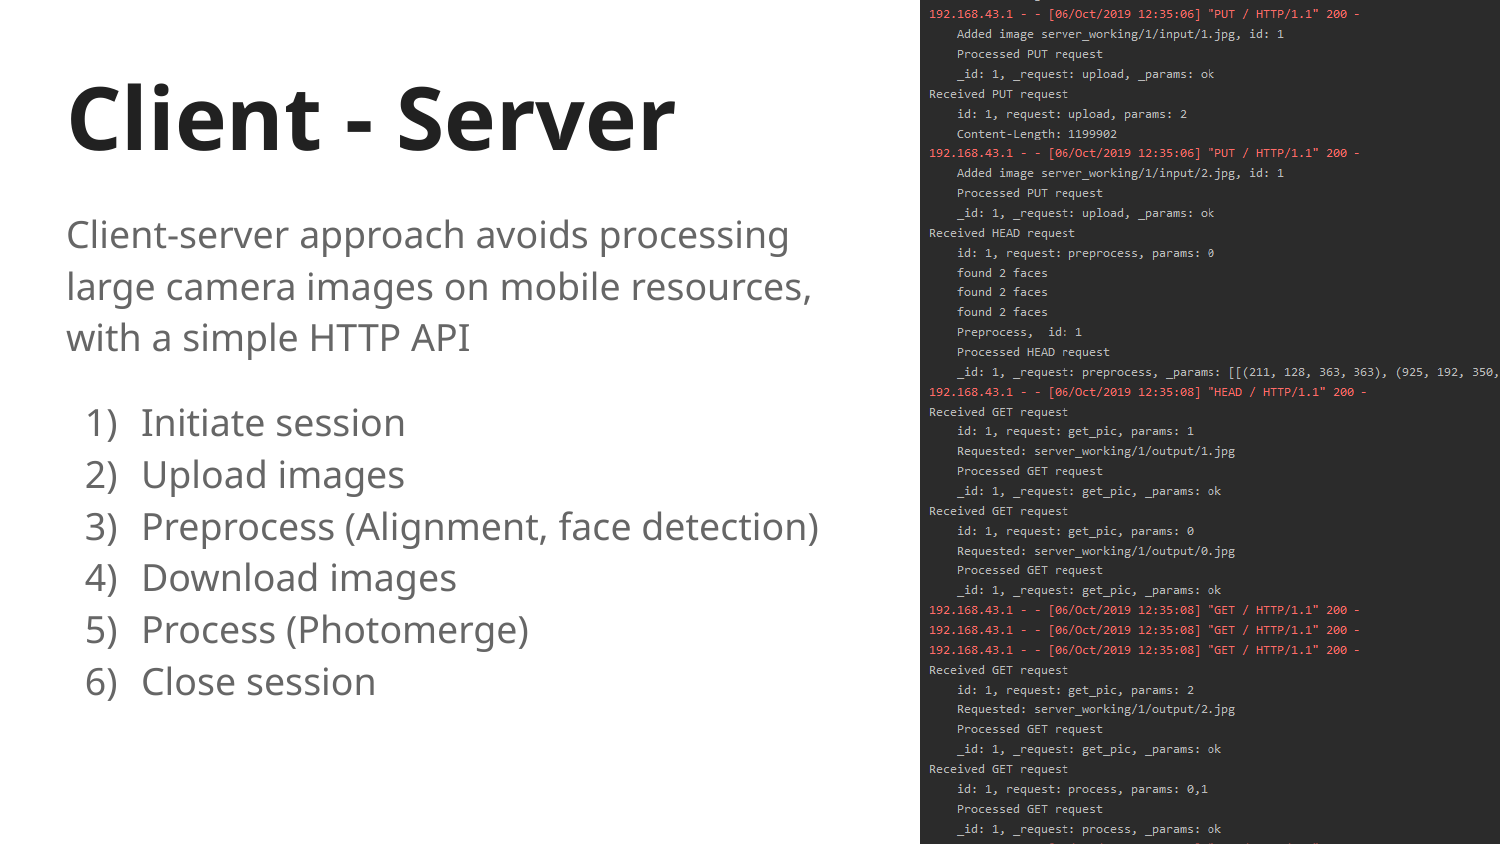

# Client - Server
Client-server approach avoids processing large camera images on mobile resources, with a simple HTTP API
Initiate session
Upload images
Preprocess (Alignment, face detection)
Download images
Process (Photomerge)
Close session